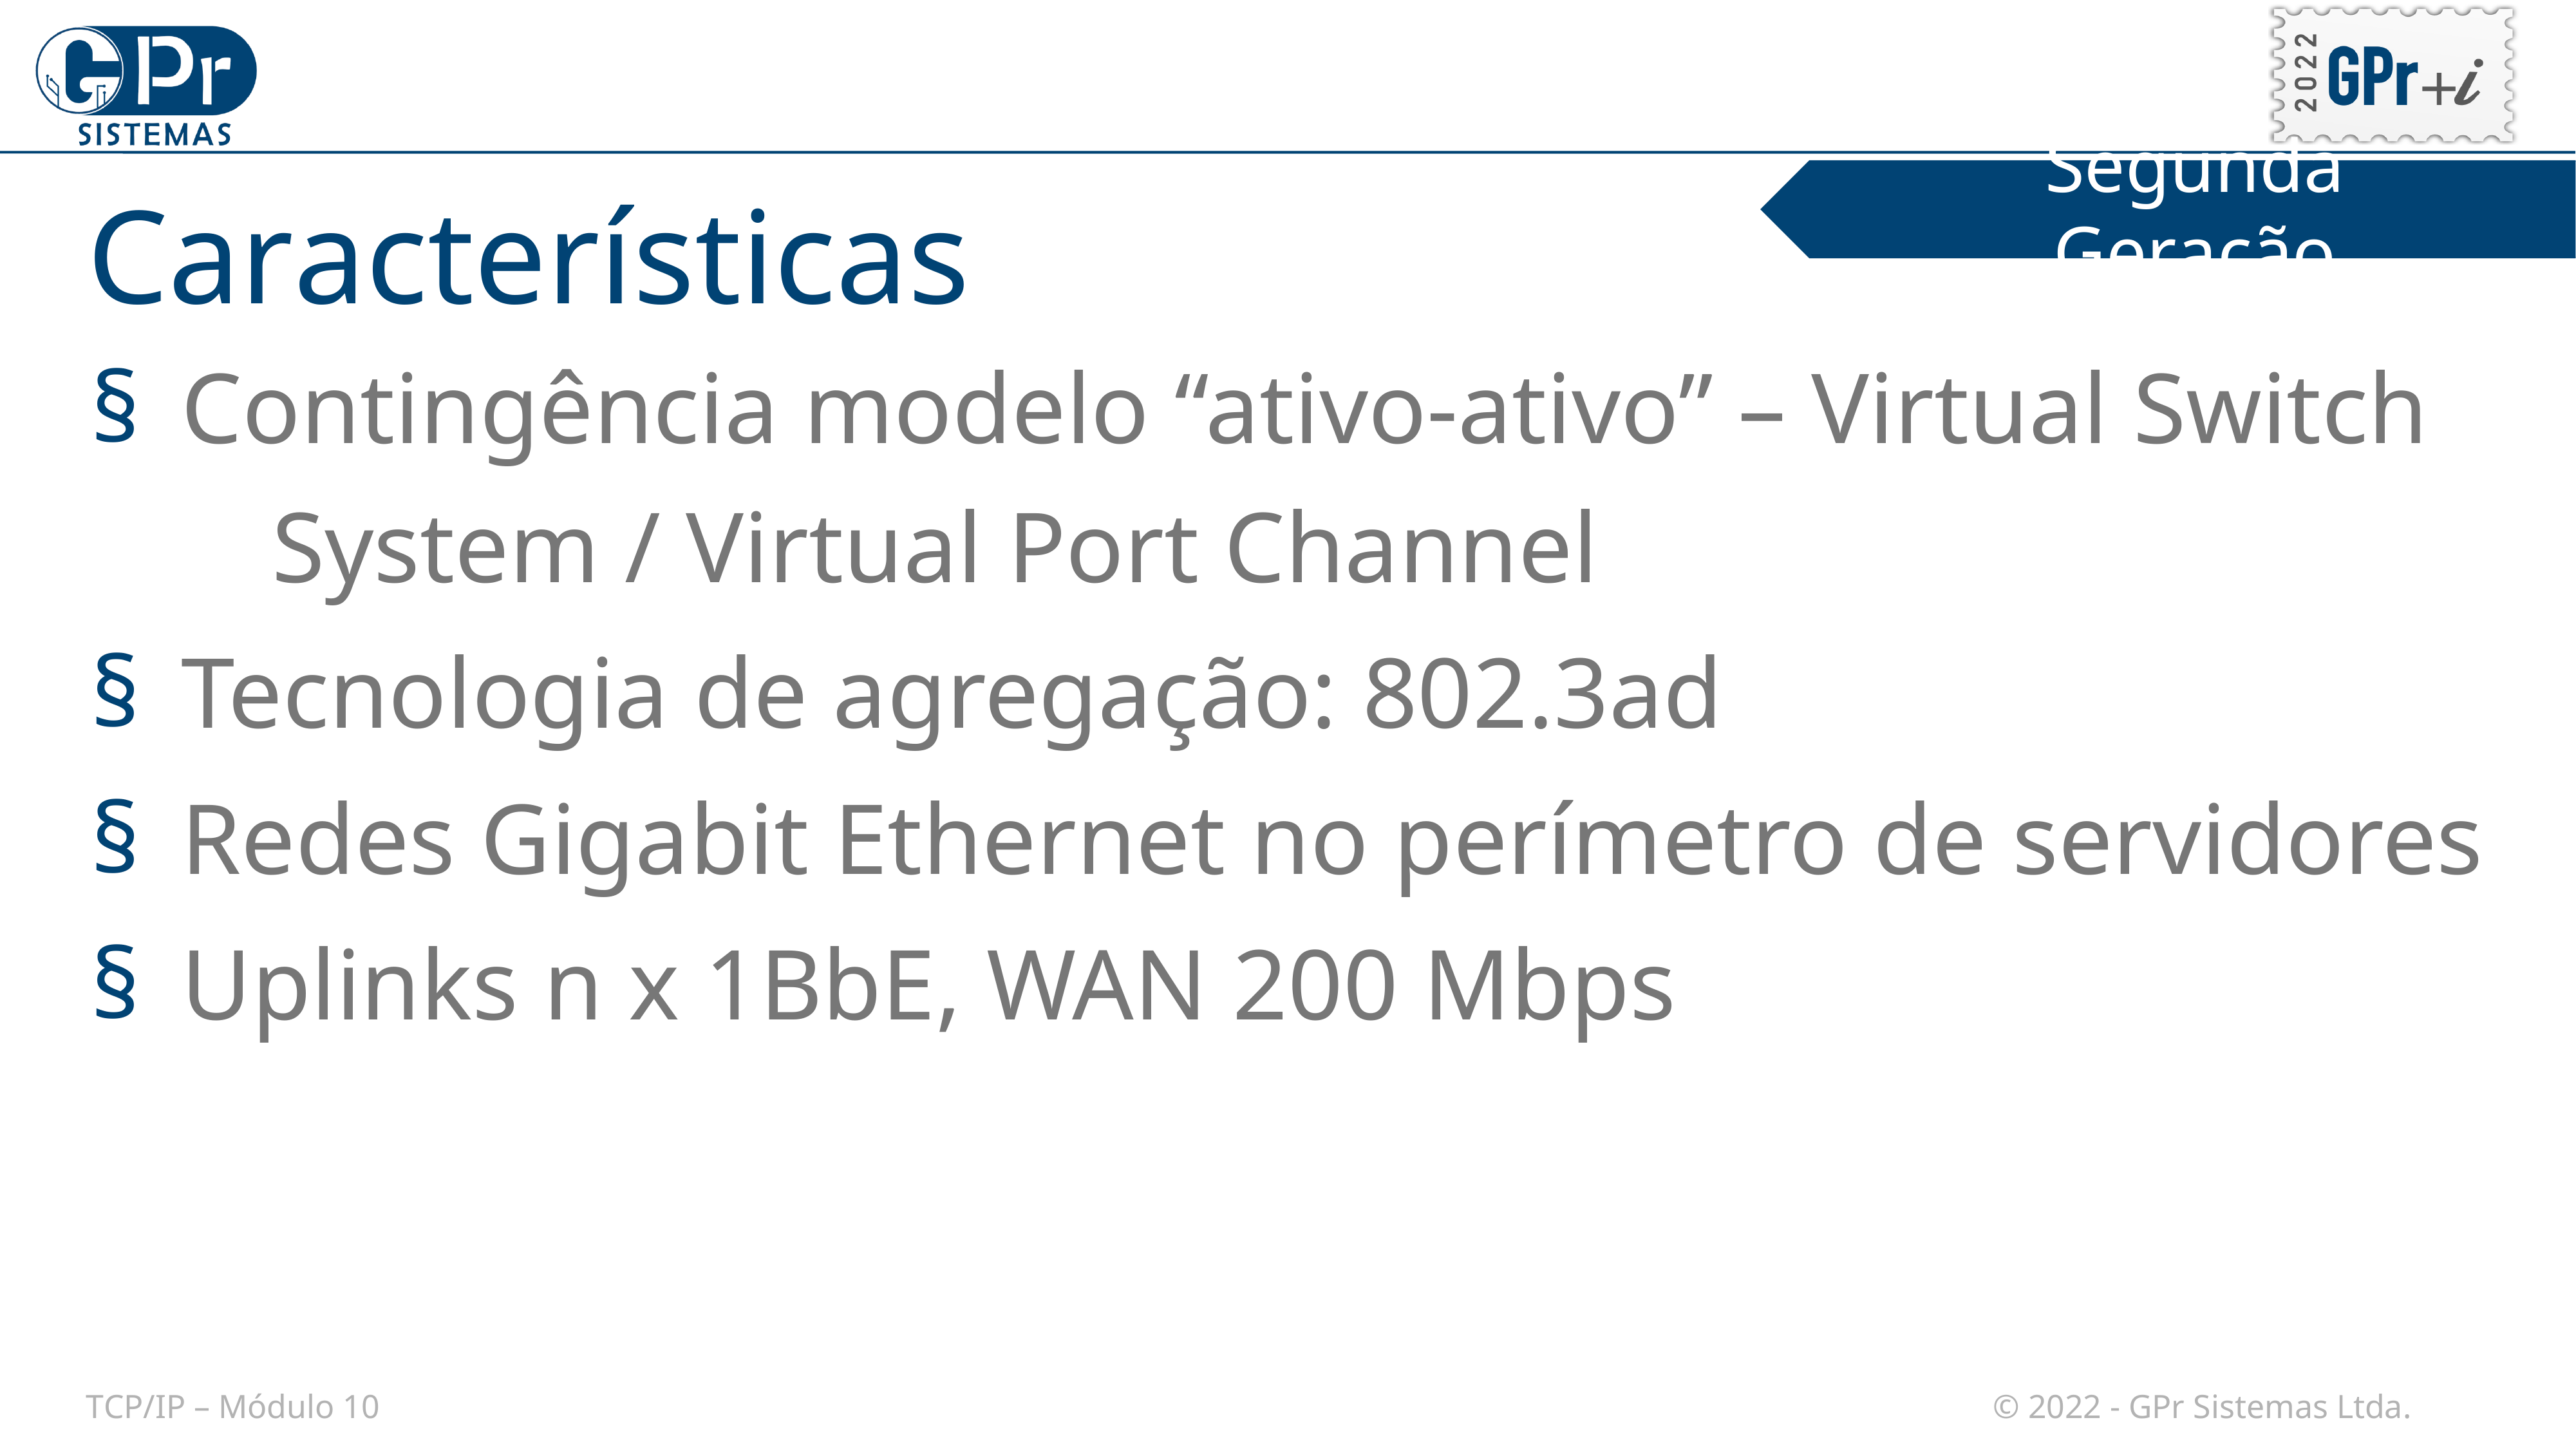

Segunda Geração
Características
# Contingência modelo “ativo-ativo” – Virtual Switch System / Virtual Port Channel
Tecnologia de agregação: 802.3ad
Redes Gigabit Ethernet no perímetro de servidores
Uplinks n x 1BbE, WAN 200 Mbps